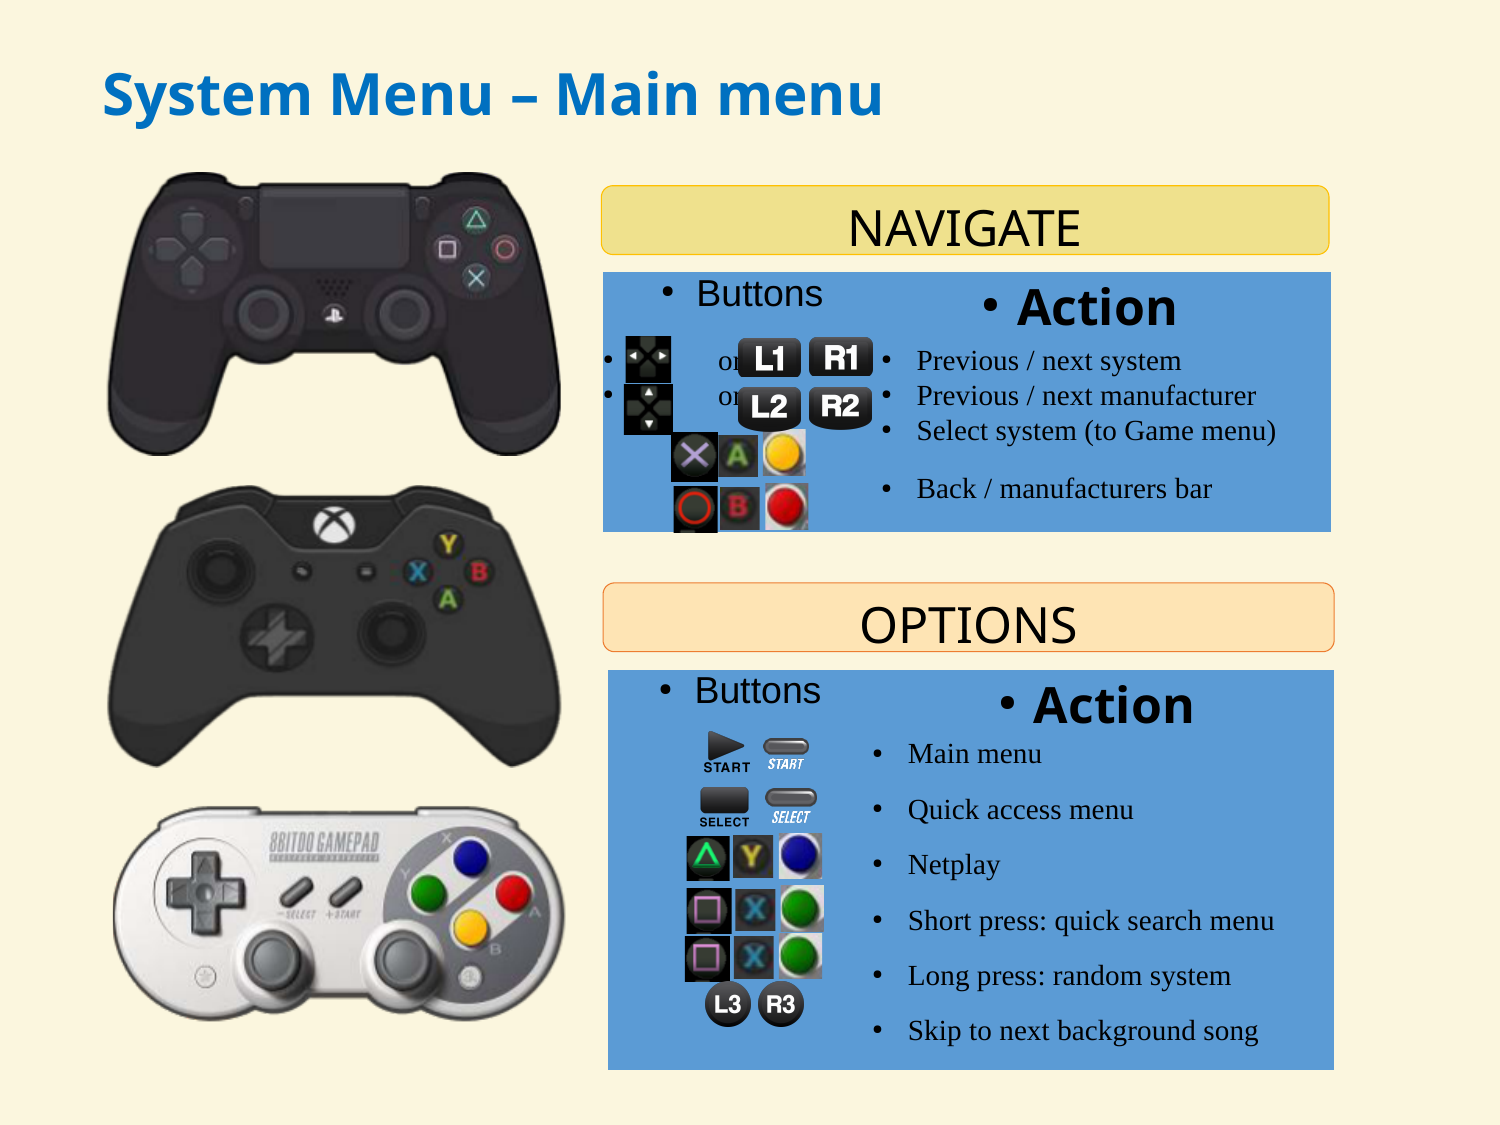

System Menu – Main menu
NAVIGATE
| Buttons | Action |
| --- | --- |
| or | Previous / next system |
| or | Previous / next manufacturer |
| | Select system (to Game menu) |
| | Back / manufacturers bar |
OPTIONS
| Buttons | Action |
| --- | --- |
| | Main menu |
| | Quick access menu |
| | Netplay |
| | Short press: quick search menu |
| | Long press: random system |
| | Skip to next background song |